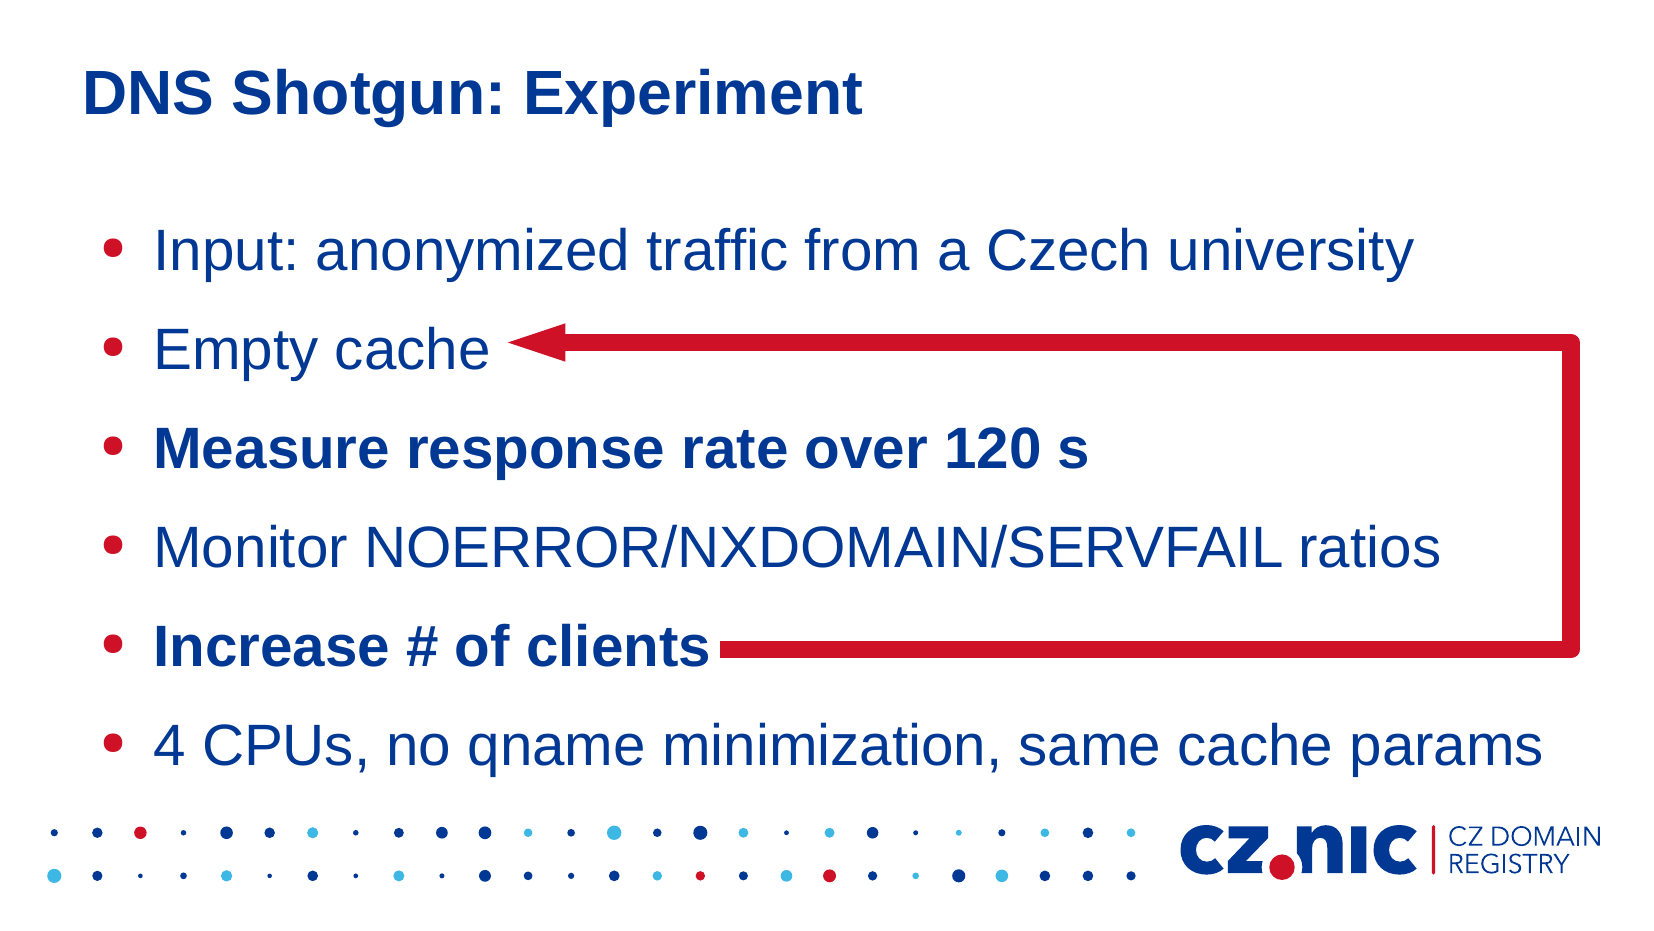

# DNS Shotgun: Experiment
Input: anonymized traffic from a Czech university
Empty cache
Measure response rate over 120 s
Monitor NOERROR/NXDOMAIN/SERVFAIL ratios
Increase # of clients
4 CPUs, no qname minimization, same cache params